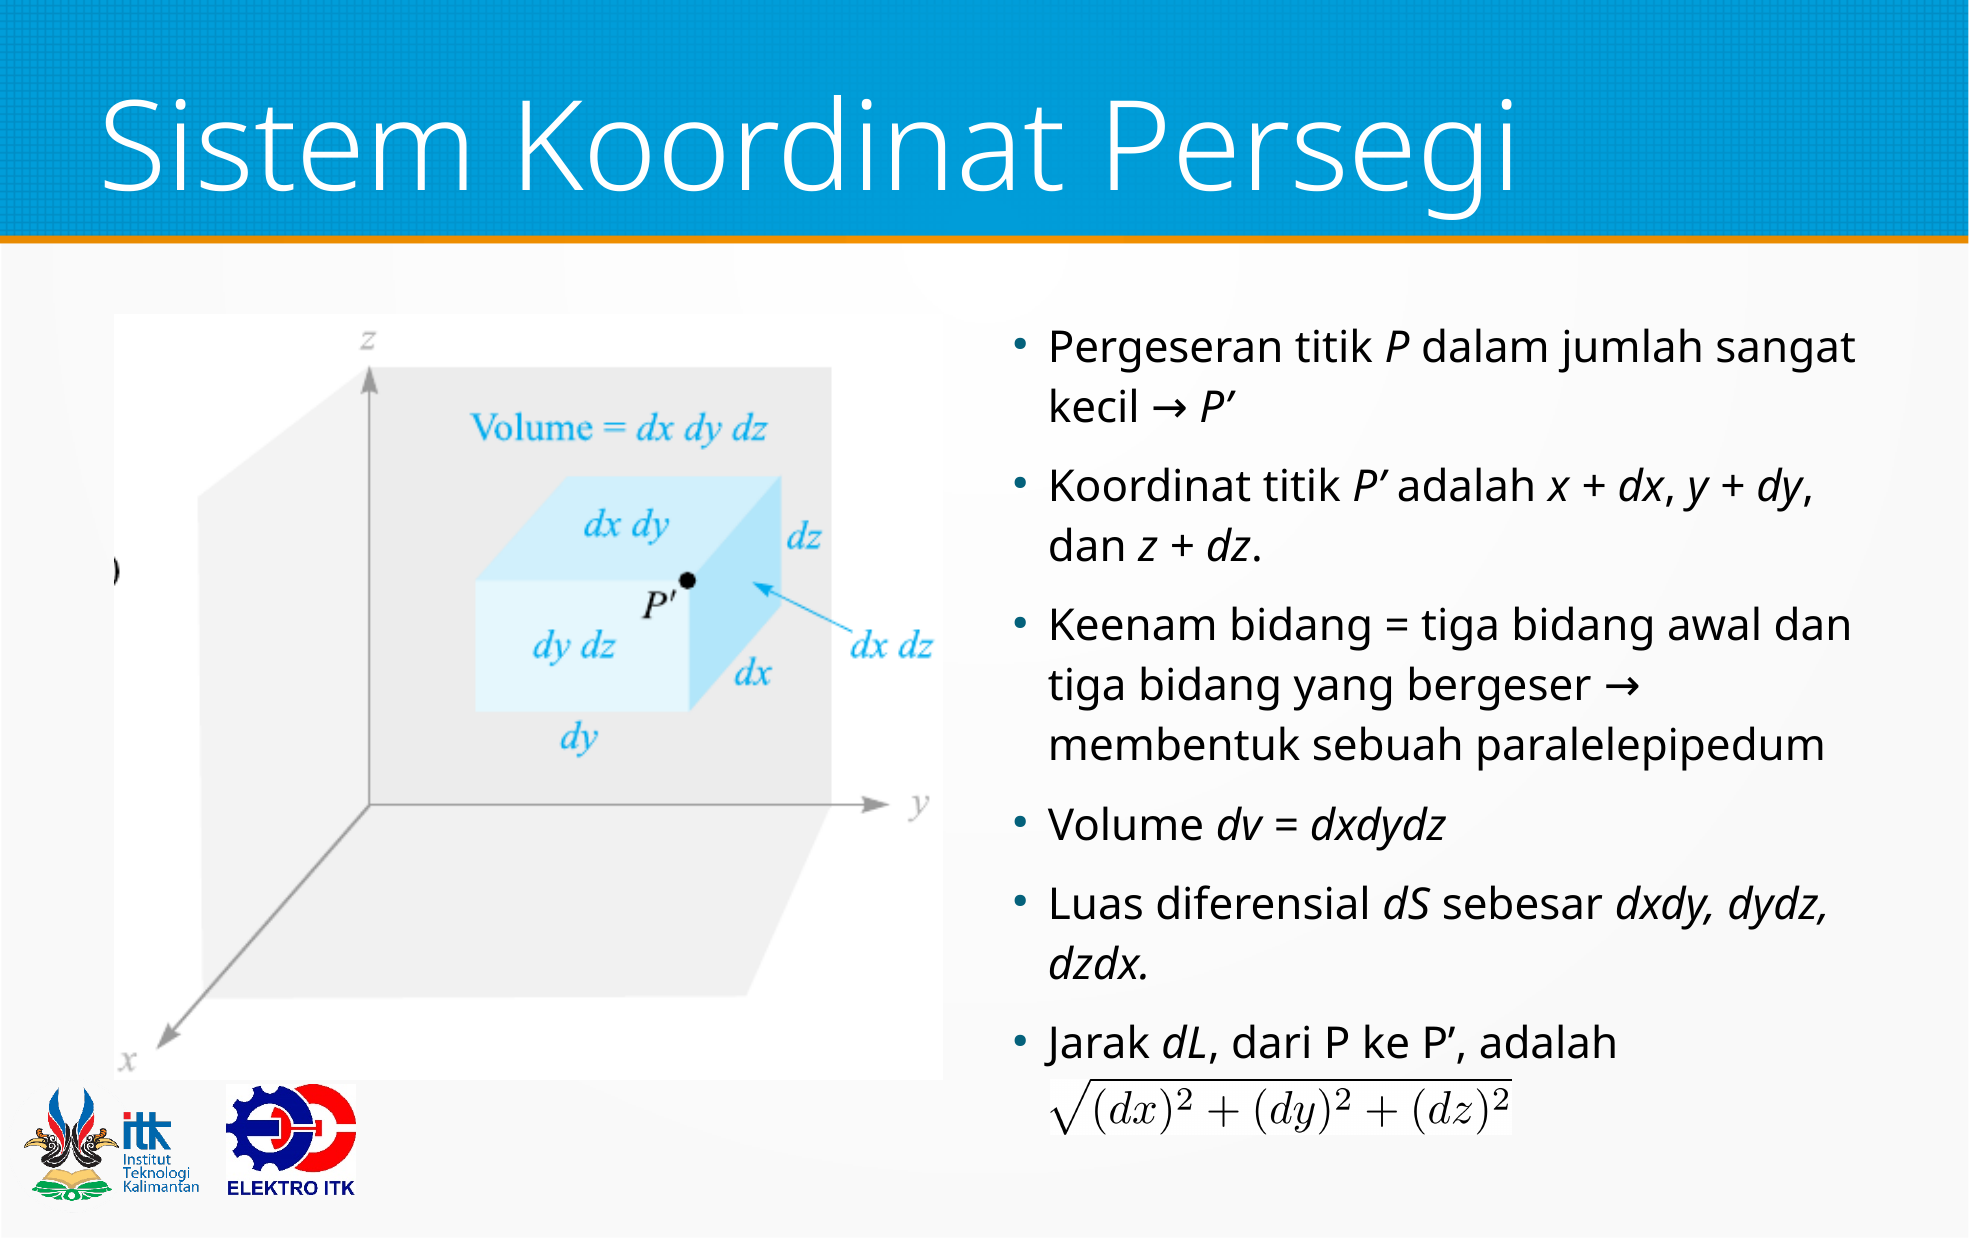

# Sistem Koordinat Persegi
Pergeseran titik P dalam jumlah sangat kecil → P’
Koordinat titik P’ adalah x + dx, y + dy, dan z + dz.
Keenam bidang = tiga bidang awal dan tiga bidang yang bergeser → membentuk sebuah paralelepipedum
Volume dv = dxdydz
Luas diferensial dS sebesar dxdy, dydz, dzdx.
Jarak dL, dari P ke P’, adalah